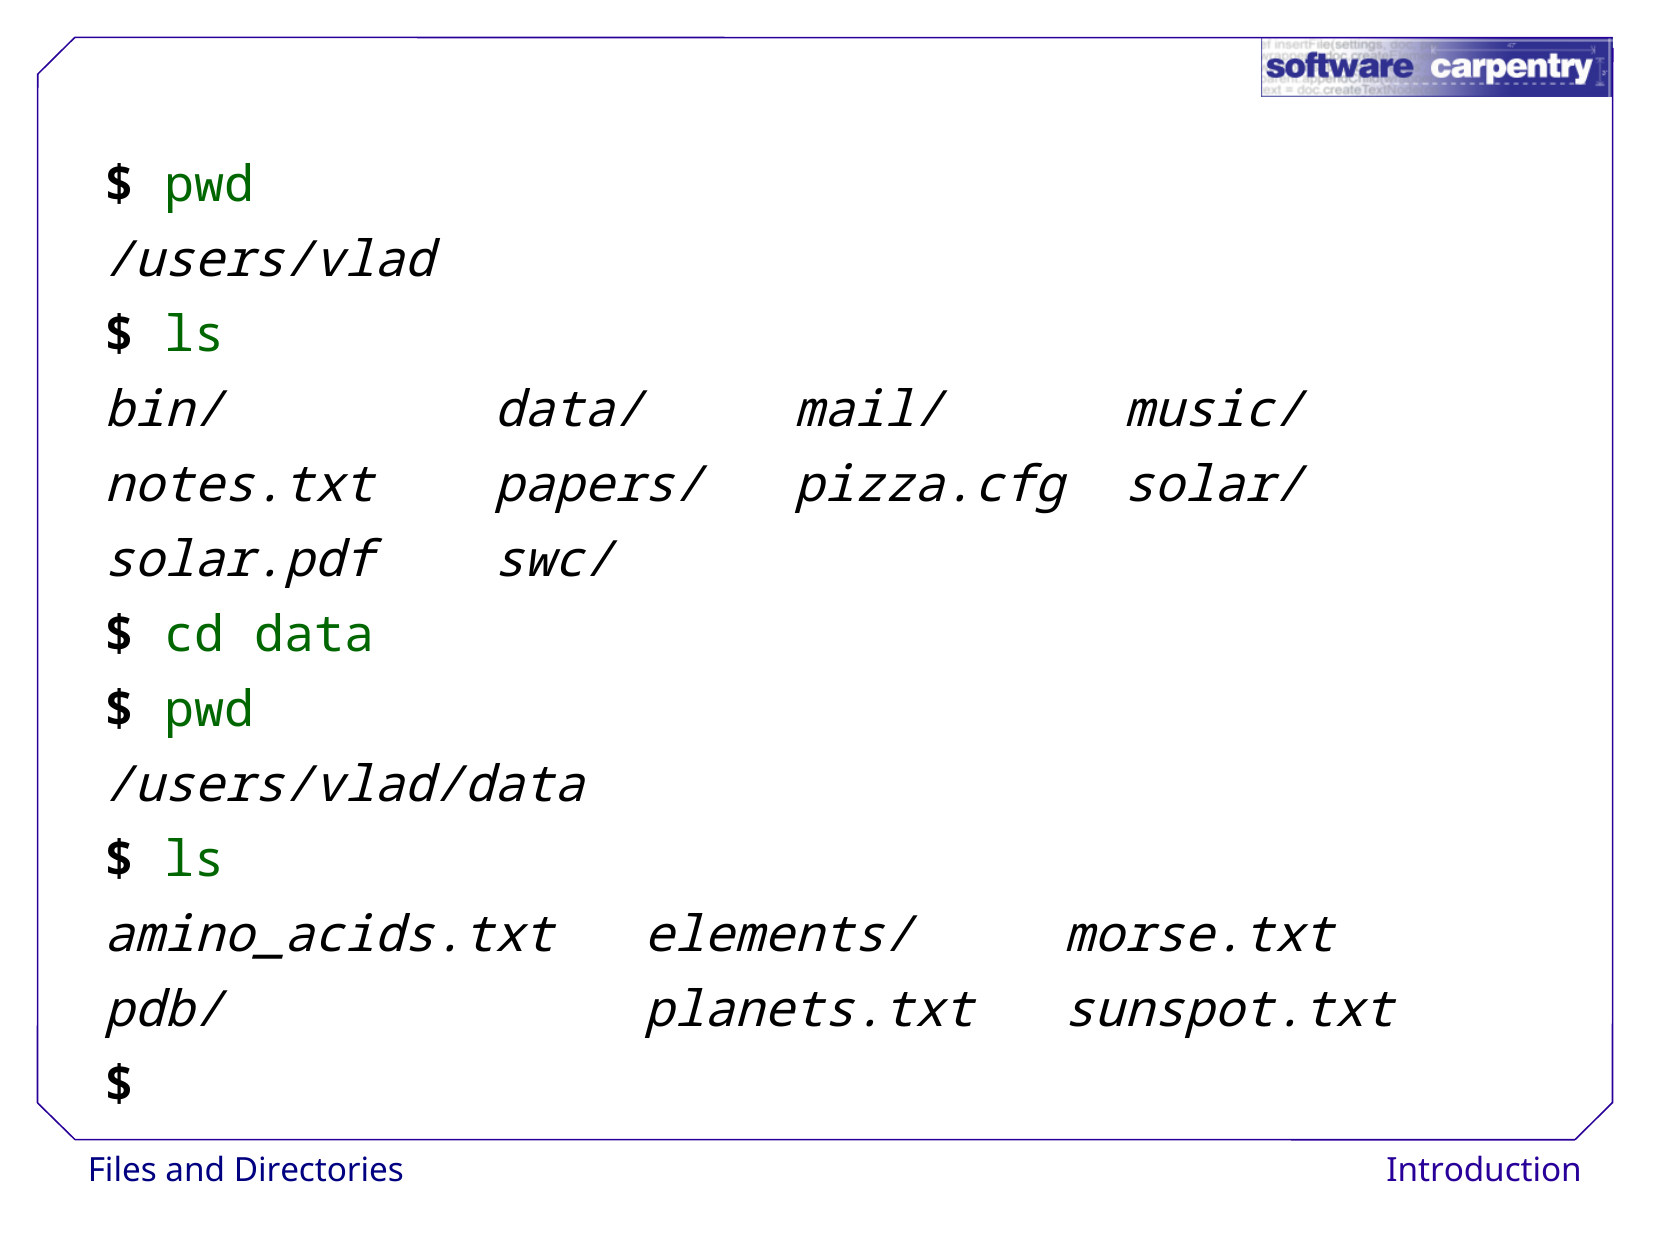

$ pwd
/users/vlad
$ ls
bin/ data/ mail/ music/
notes.txt papers/ pizza.cfg solar/
solar.pdf swc/
$ cd data
$ pwd
/users/vlad/data
$ ls
amino_acids.txt elements/ morse.txt
pdb/ planets.txt sunspot.txt
$